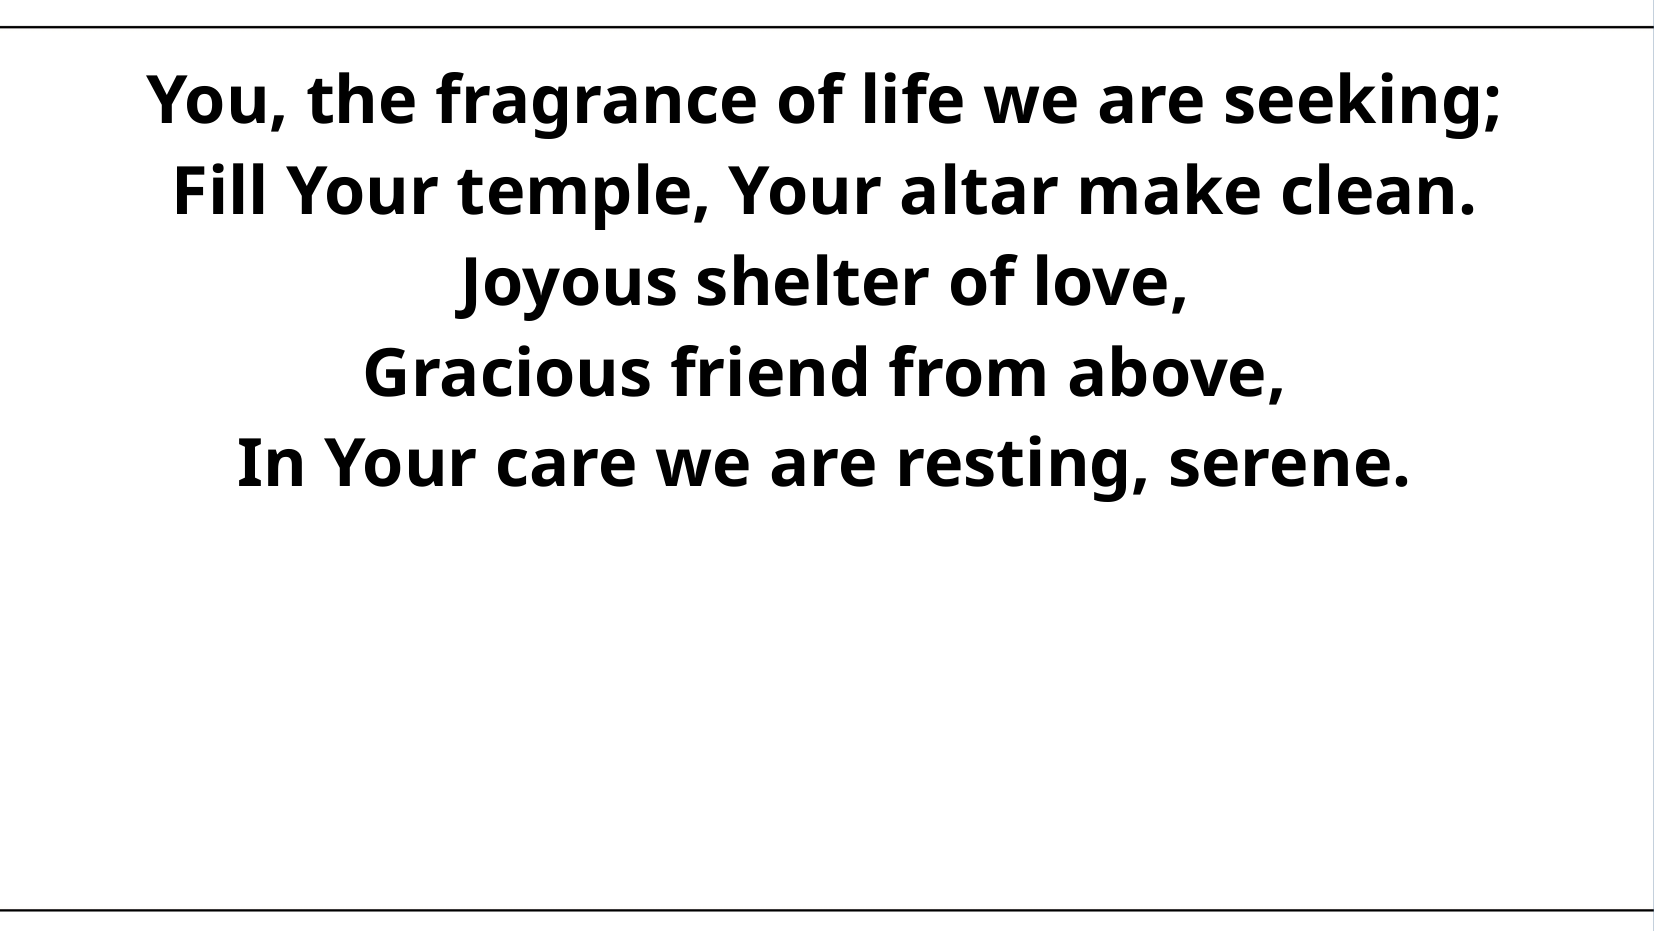

You, the fragrance of life we are seeking;
Fill Your temple, Your altar make clean.
Joyous shelter of love,
Gracious friend from above,
In Your care we are resting, serene.